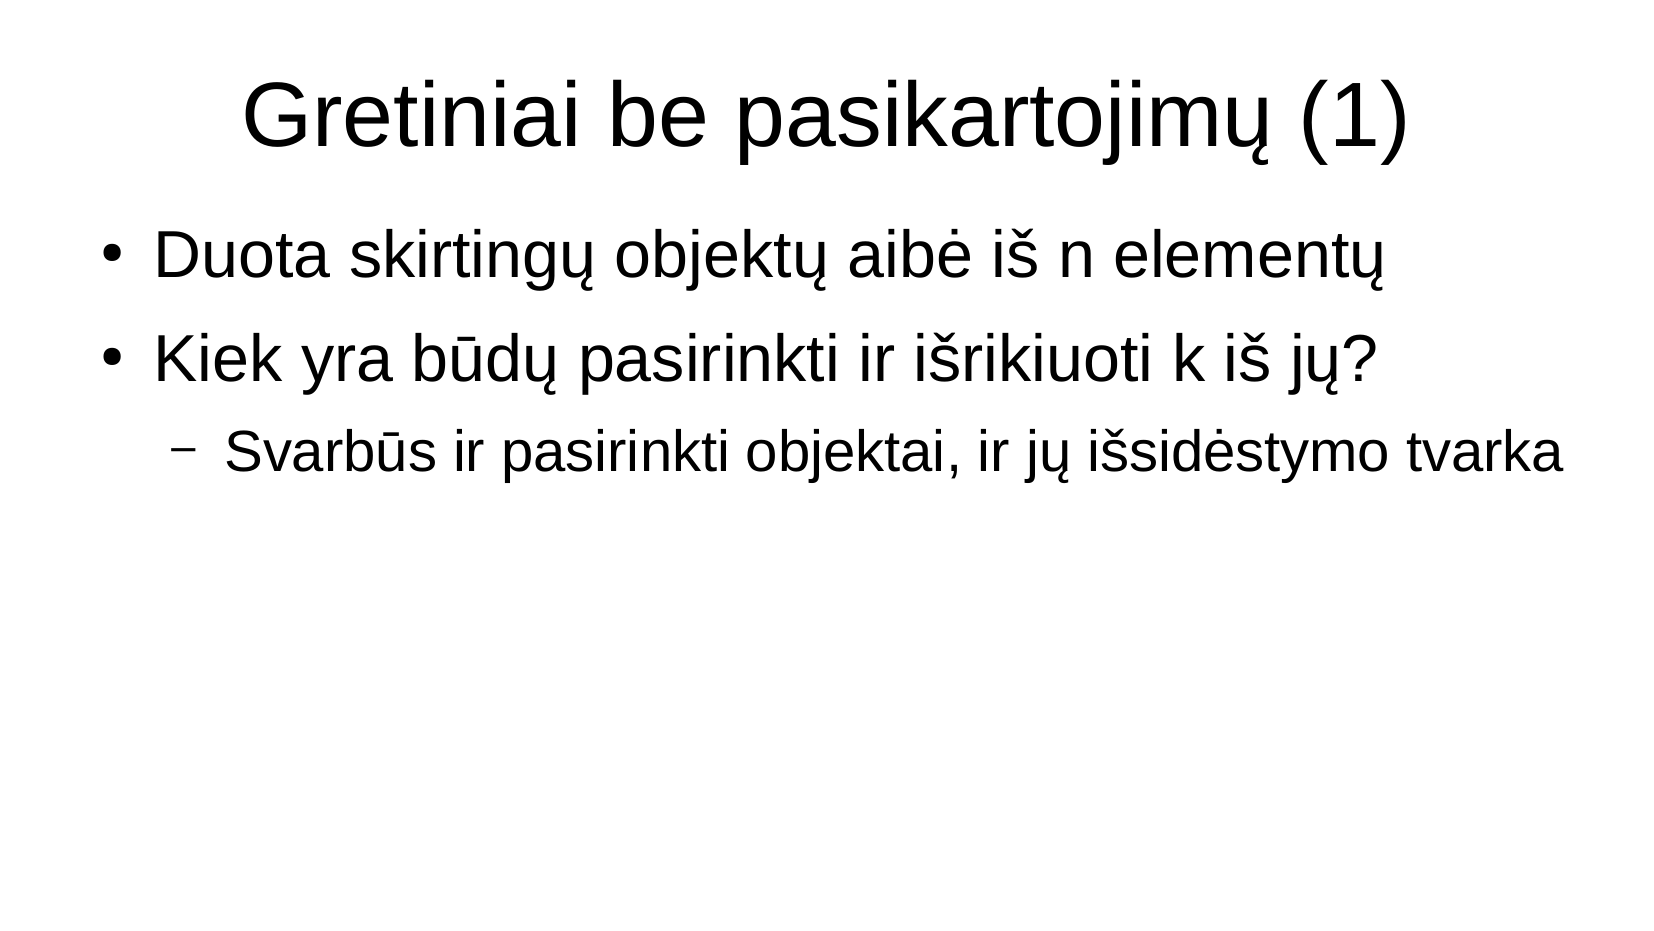

# Gretiniai be pasikartojimų (1)
Duota skirtingų objektų aibė iš n elementų
Kiek yra būdų pasirinkti ir išrikiuoti k iš jų?
Svarbūs ir pasirinkti objektai, ir jų išsidėstymo tvarka